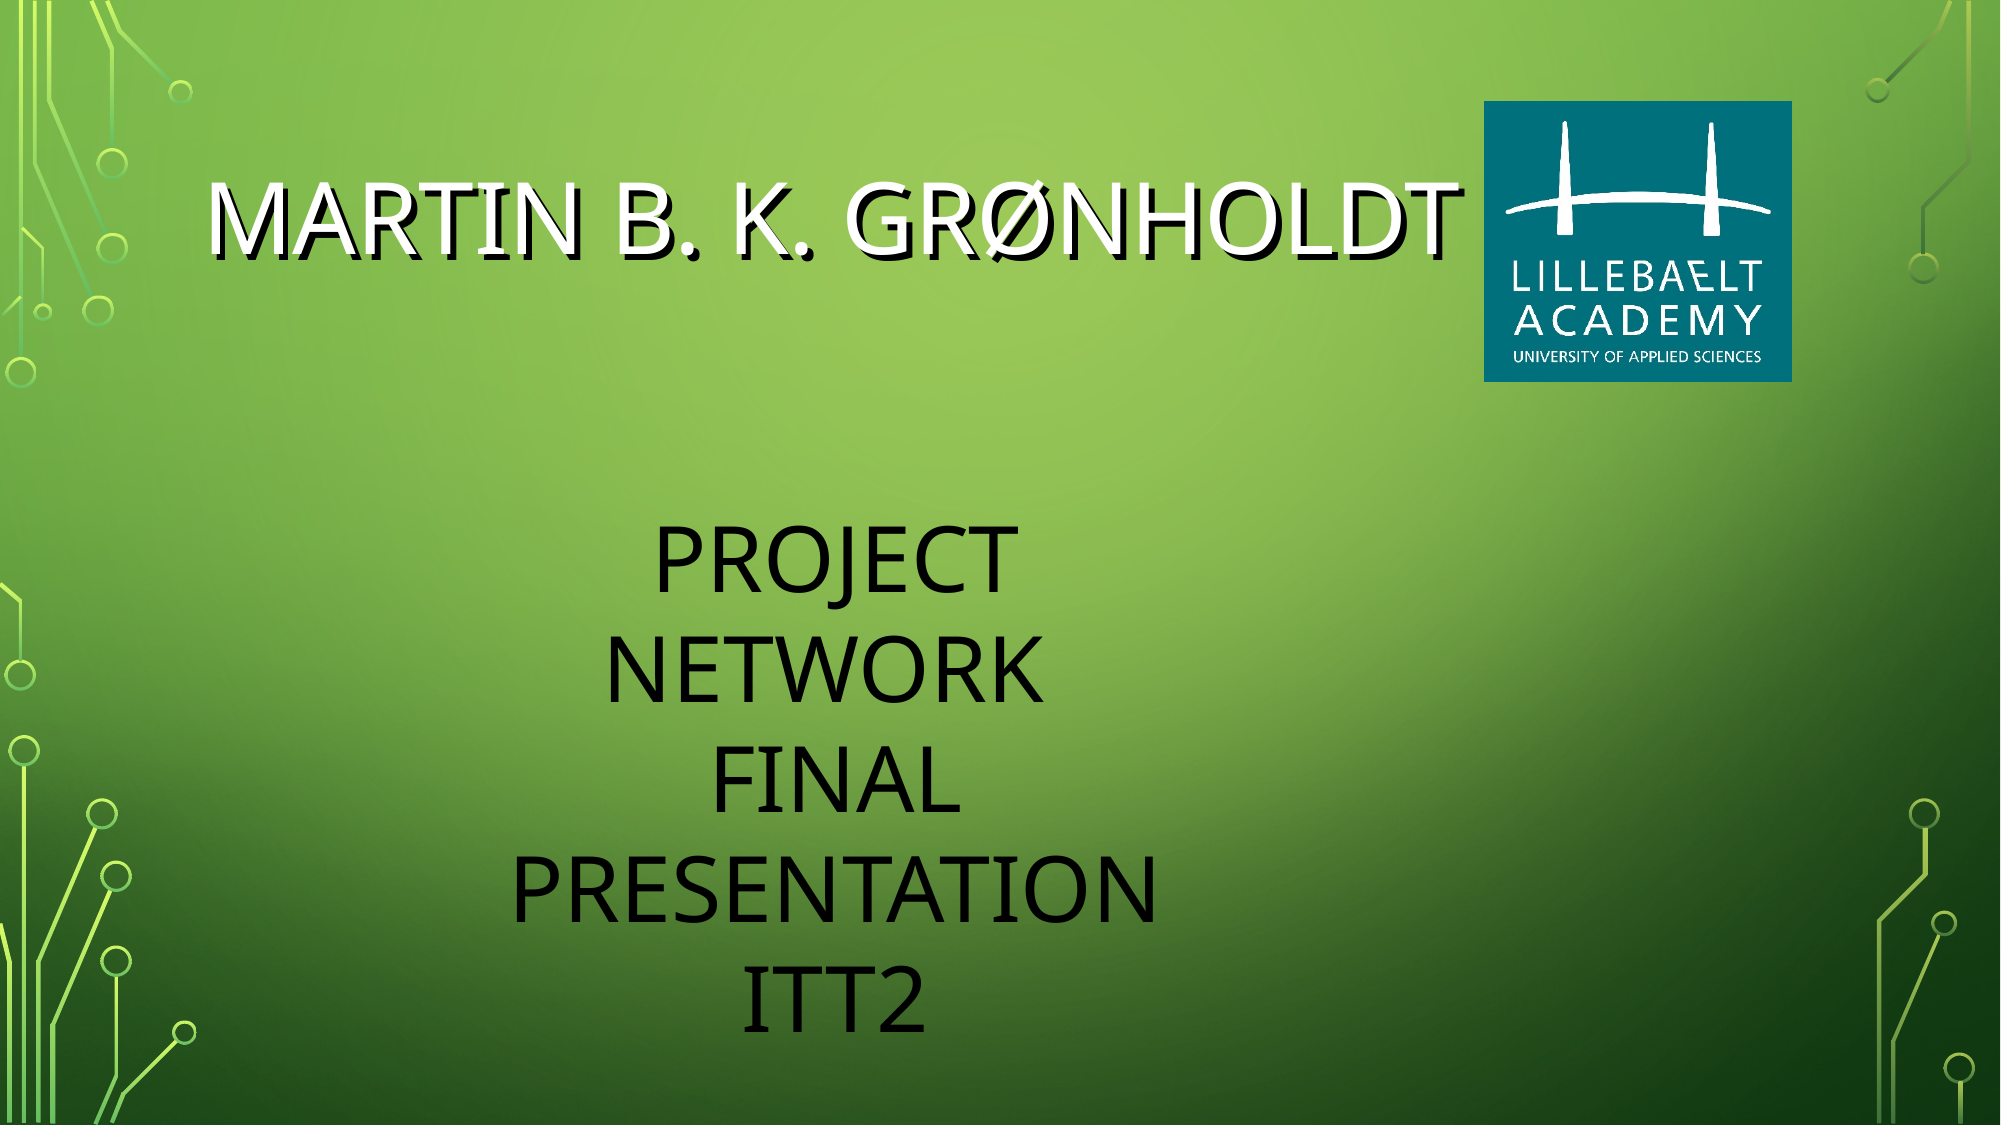

# Martin b. K. Grønholdt
PROJECT NETWORK
FINAL PRESENTATION
ITT2